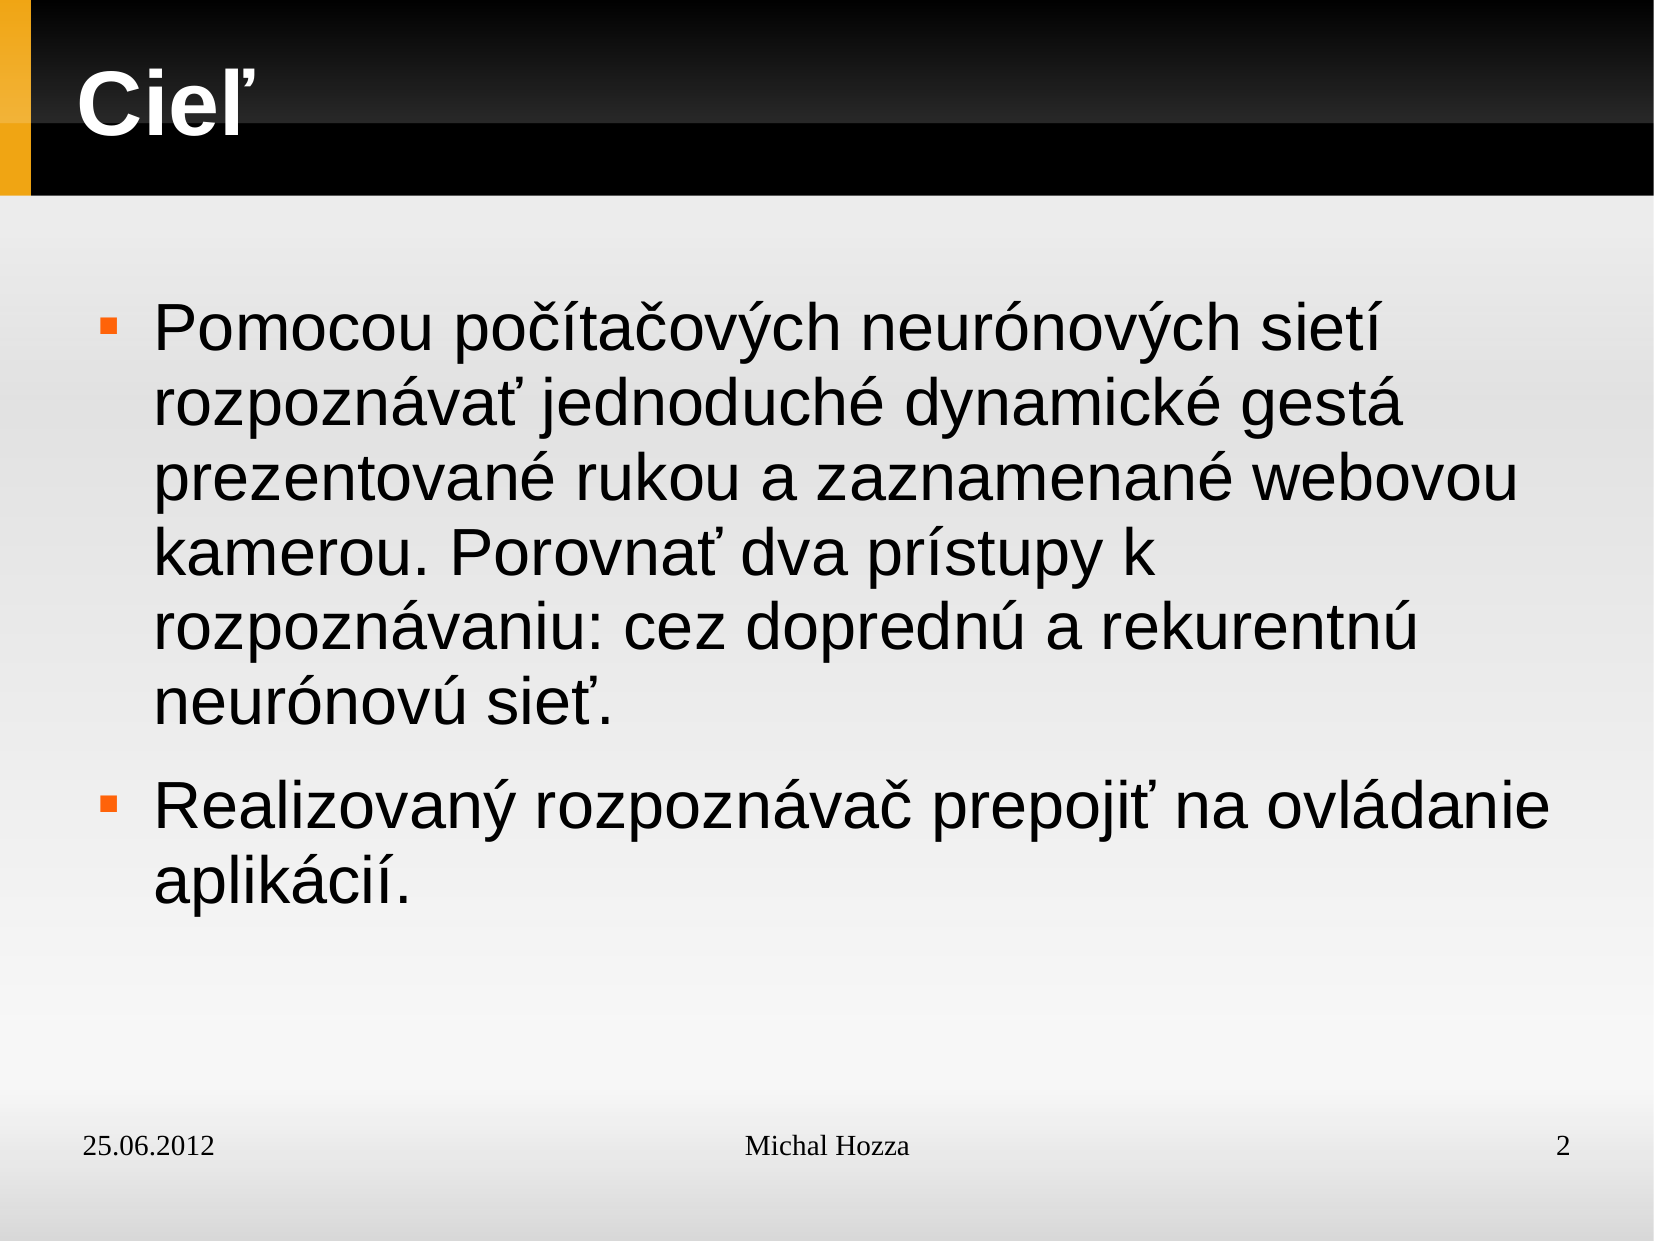

# Cieľ
Pomocou počítačových neurónových sietí rozpoznávať jednoduché dynamické gestá prezentované rukou a zaznamenané webovou kamerou. Porovnať dva prístupy k rozpoznávaniu: cez doprednú a rekurentnú neurónovú sieť.
Realizovaný rozpoznávač prepojiť na ovládanie aplikácií.
25.06.2012
Michal Hozza
2